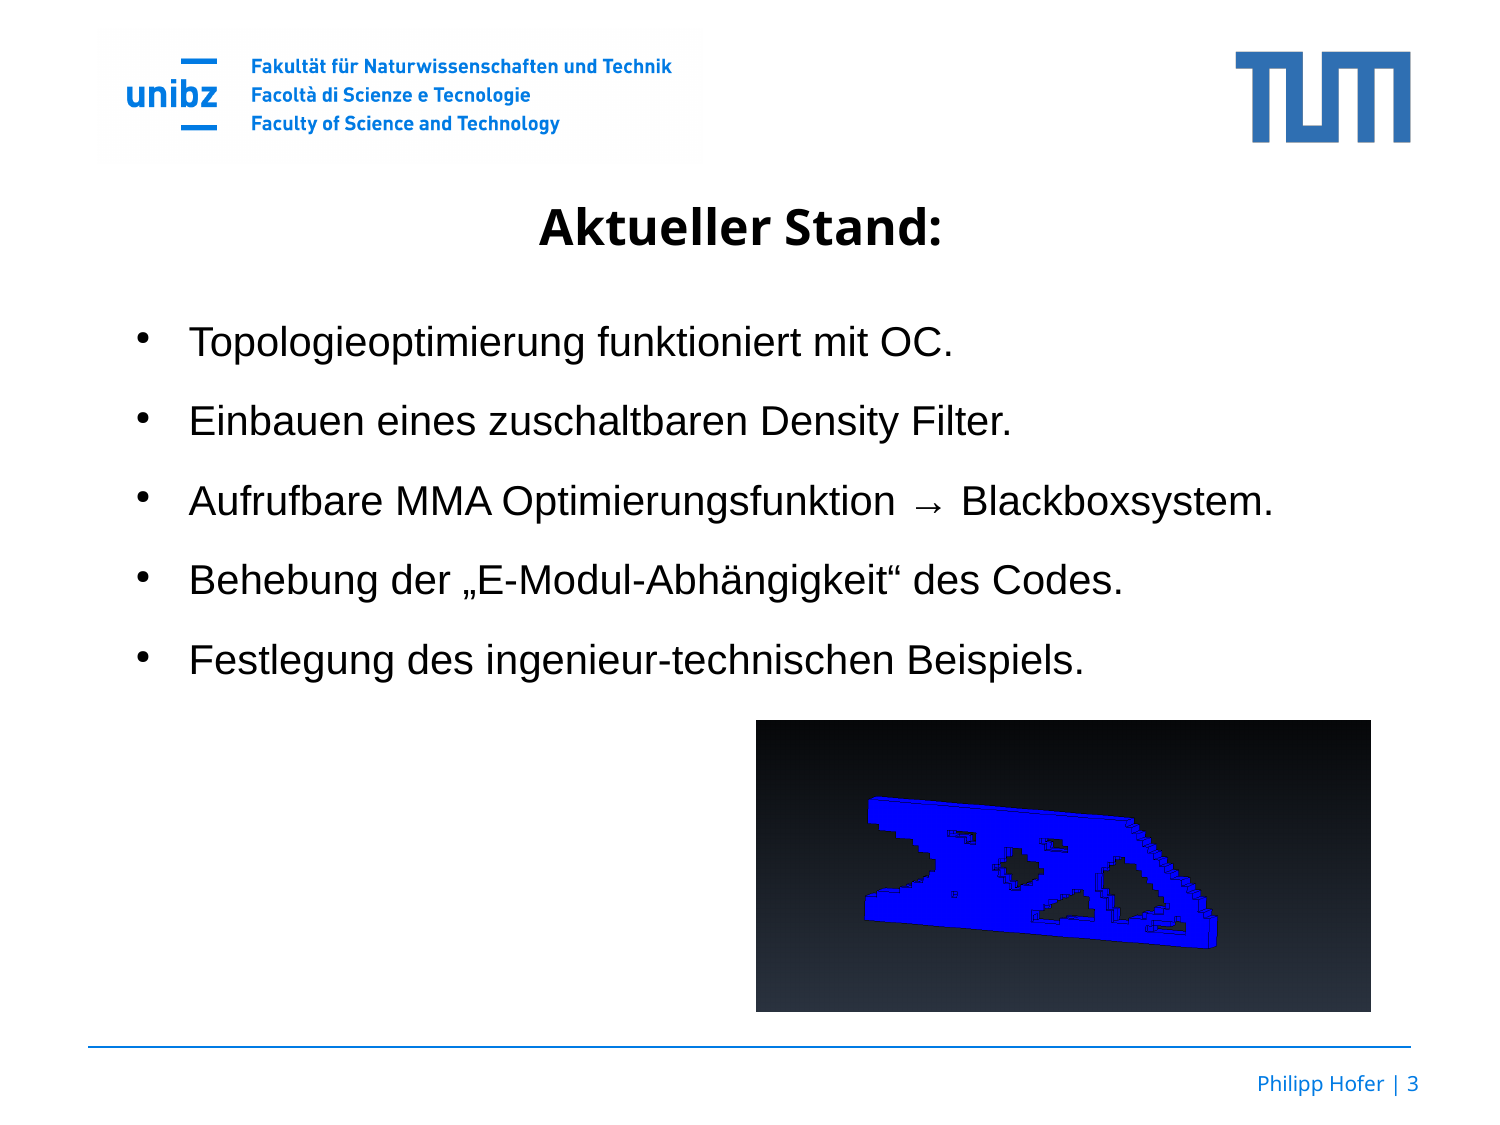

Aktueller Stand:
Topologieoptimierung funktioniert mit OC.
Einbauen eines zuschaltbaren Density Filter.
Aufrufbare MMA Optimierungsfunktion → Blackboxsystem.
Behebung der „E-Modul-Abhängigkeit“ des Codes.
Festlegung des ingenieur-technischen Beispiels.